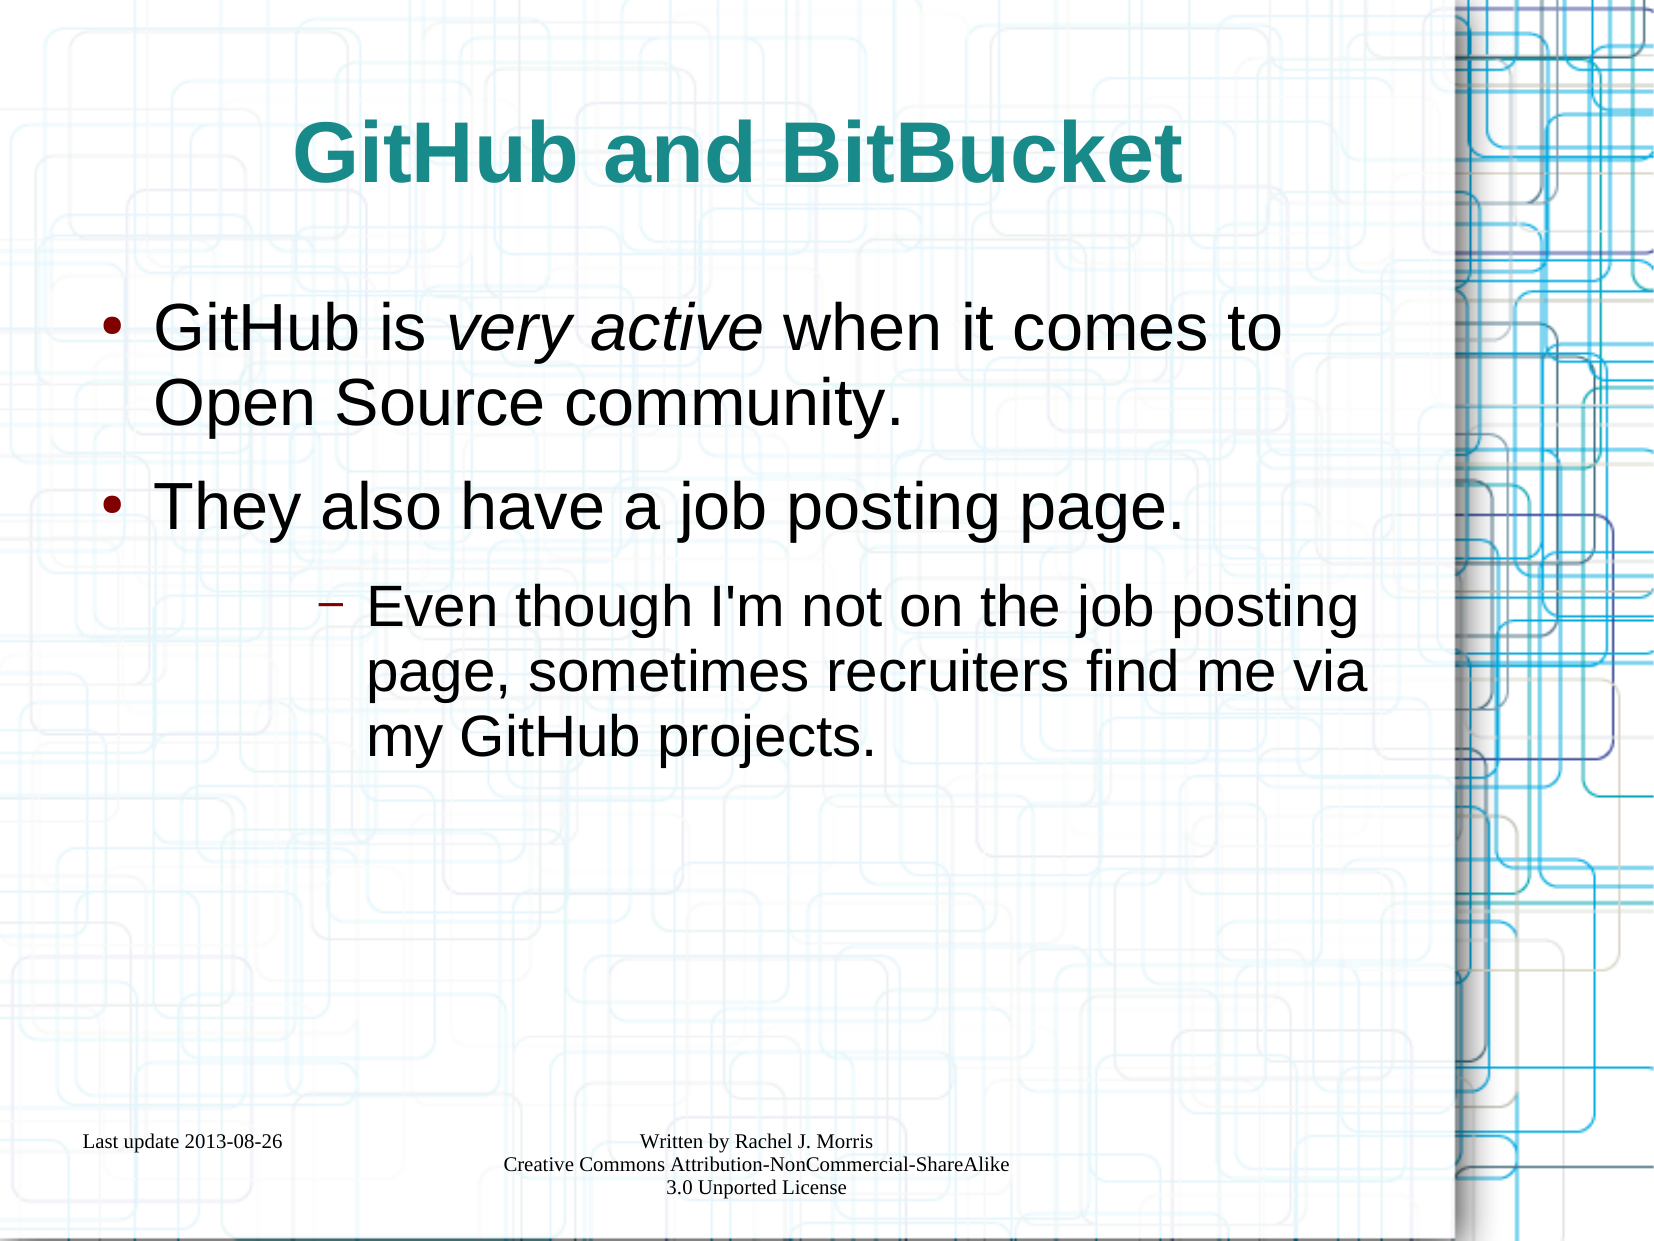

# GitHub and BitBucket
GitHub is very active when it comes to Open Source community.
They also have a job posting page.
Even though I'm not on the job posting page, sometimes recruiters find me via my GitHub projects.